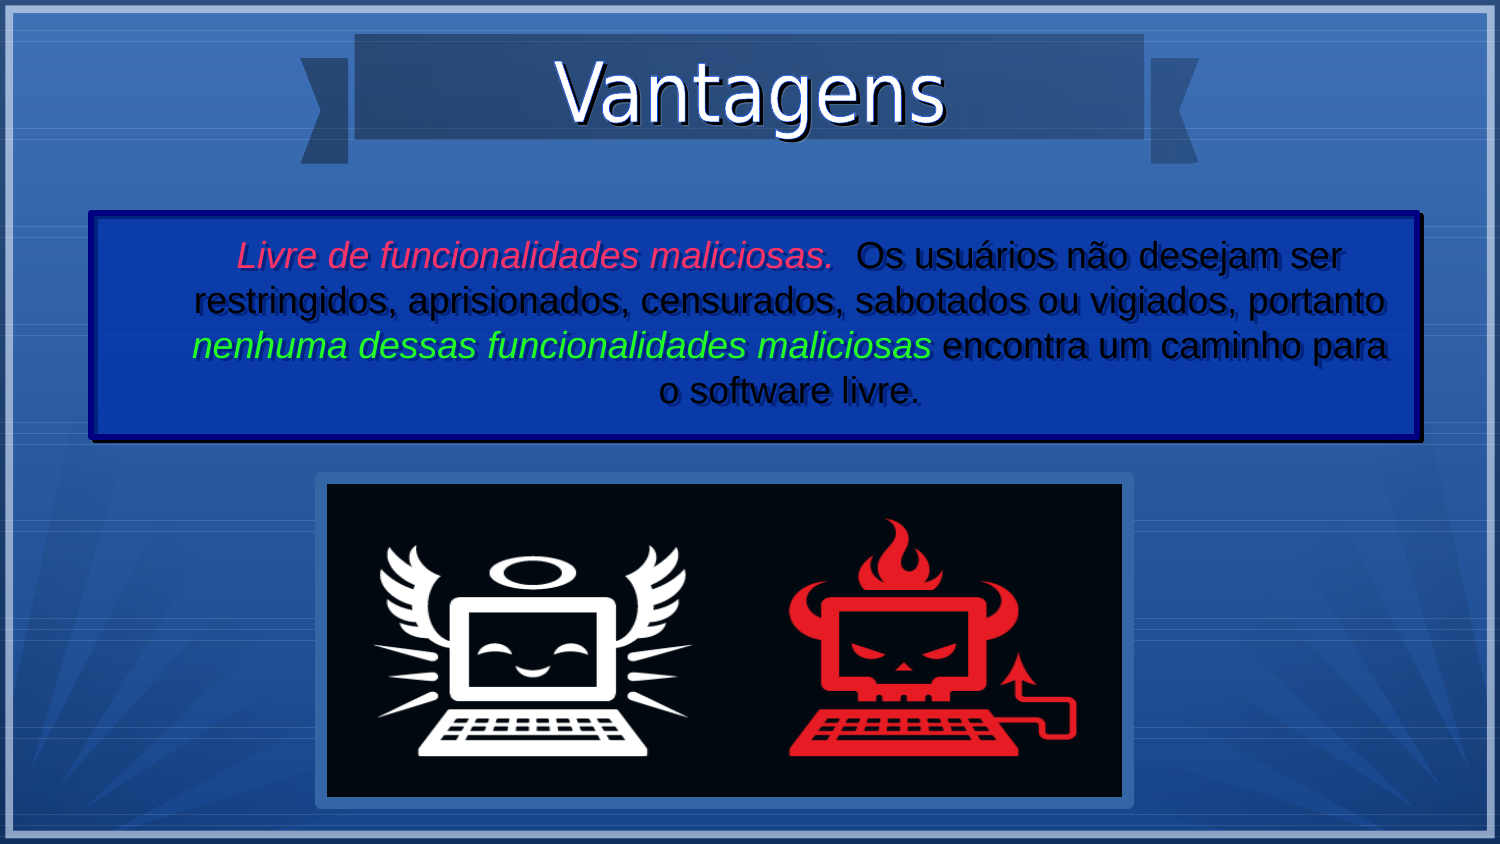

# Vantagens
Livre de funcionalidades maliciosas. Os usuários não desejam ser restringidos, aprisionados, censurados, sabotados ou vigiados, portanto nenhuma dessas funcionalidades maliciosas encontra um caminho para o software livre.